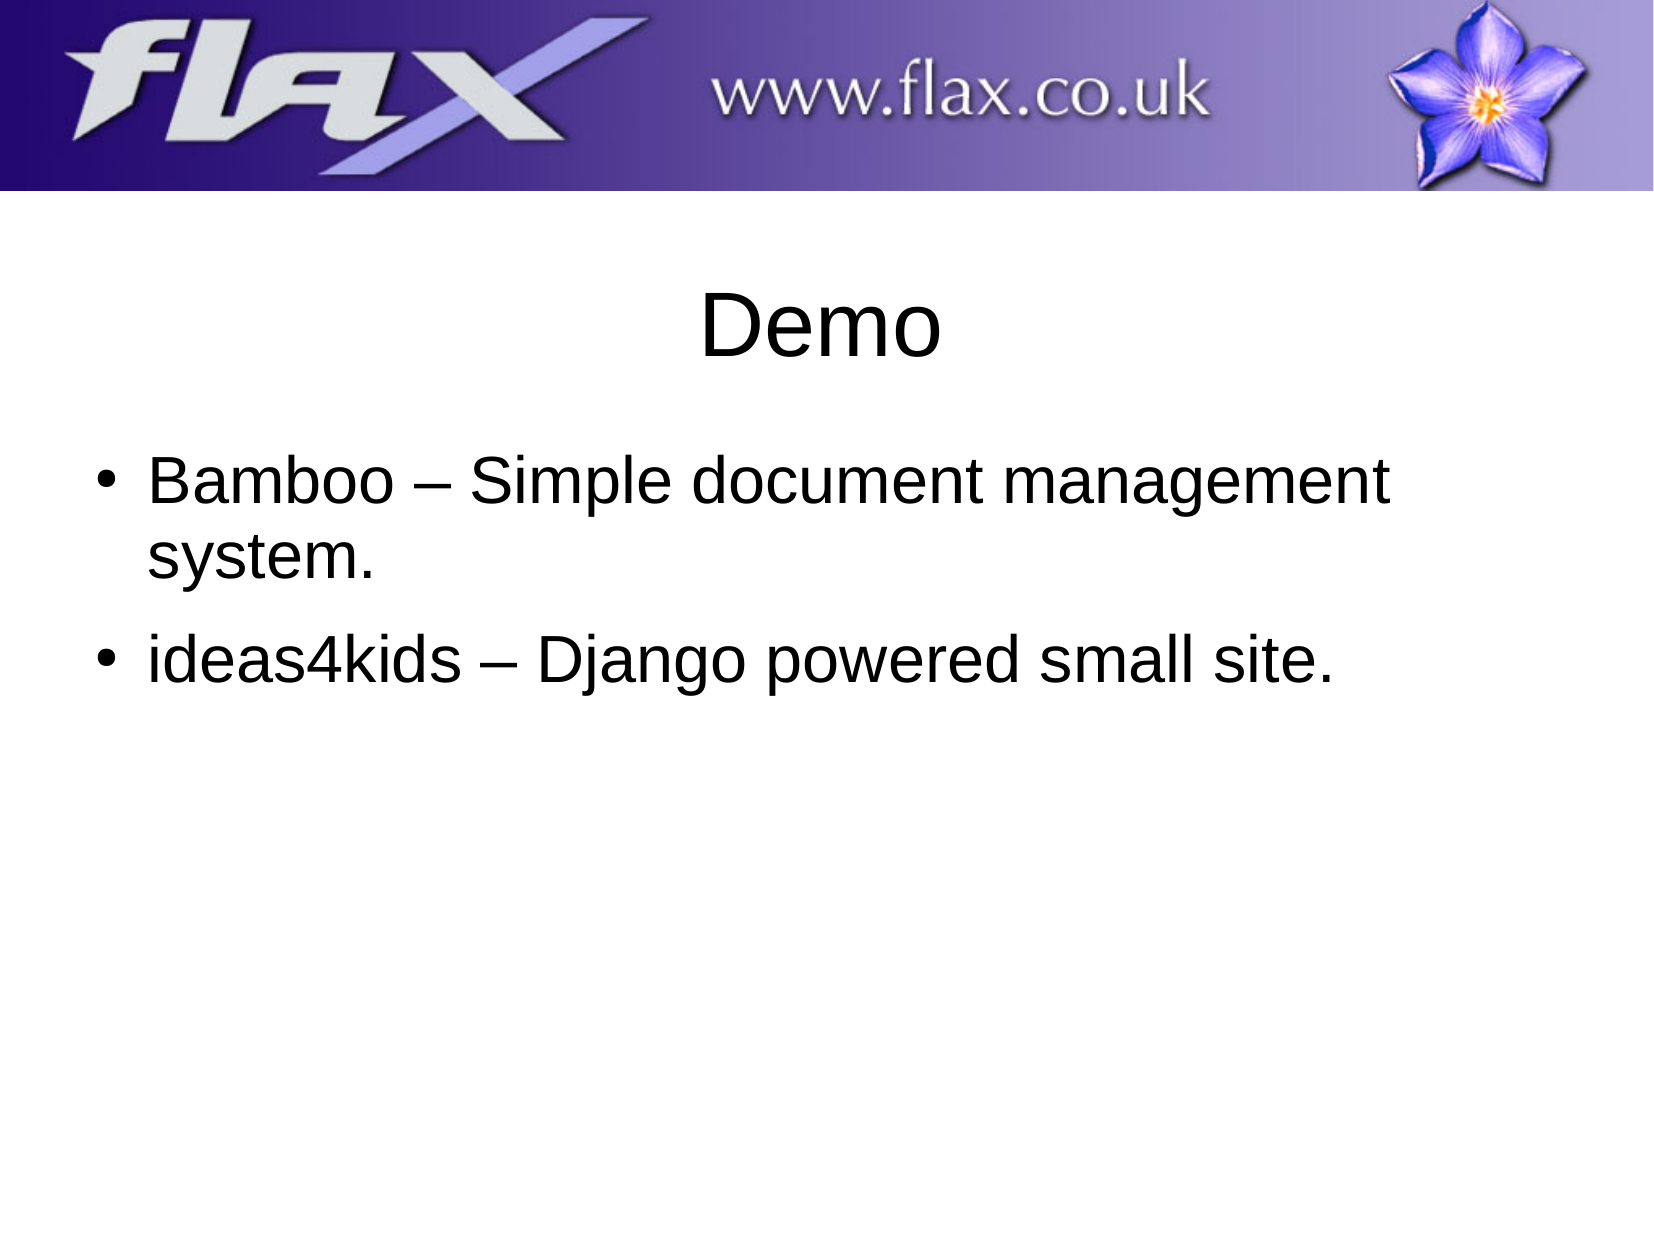

# Demo
Bamboo – Simple document management system.
ideas4kids – Django powered small site.